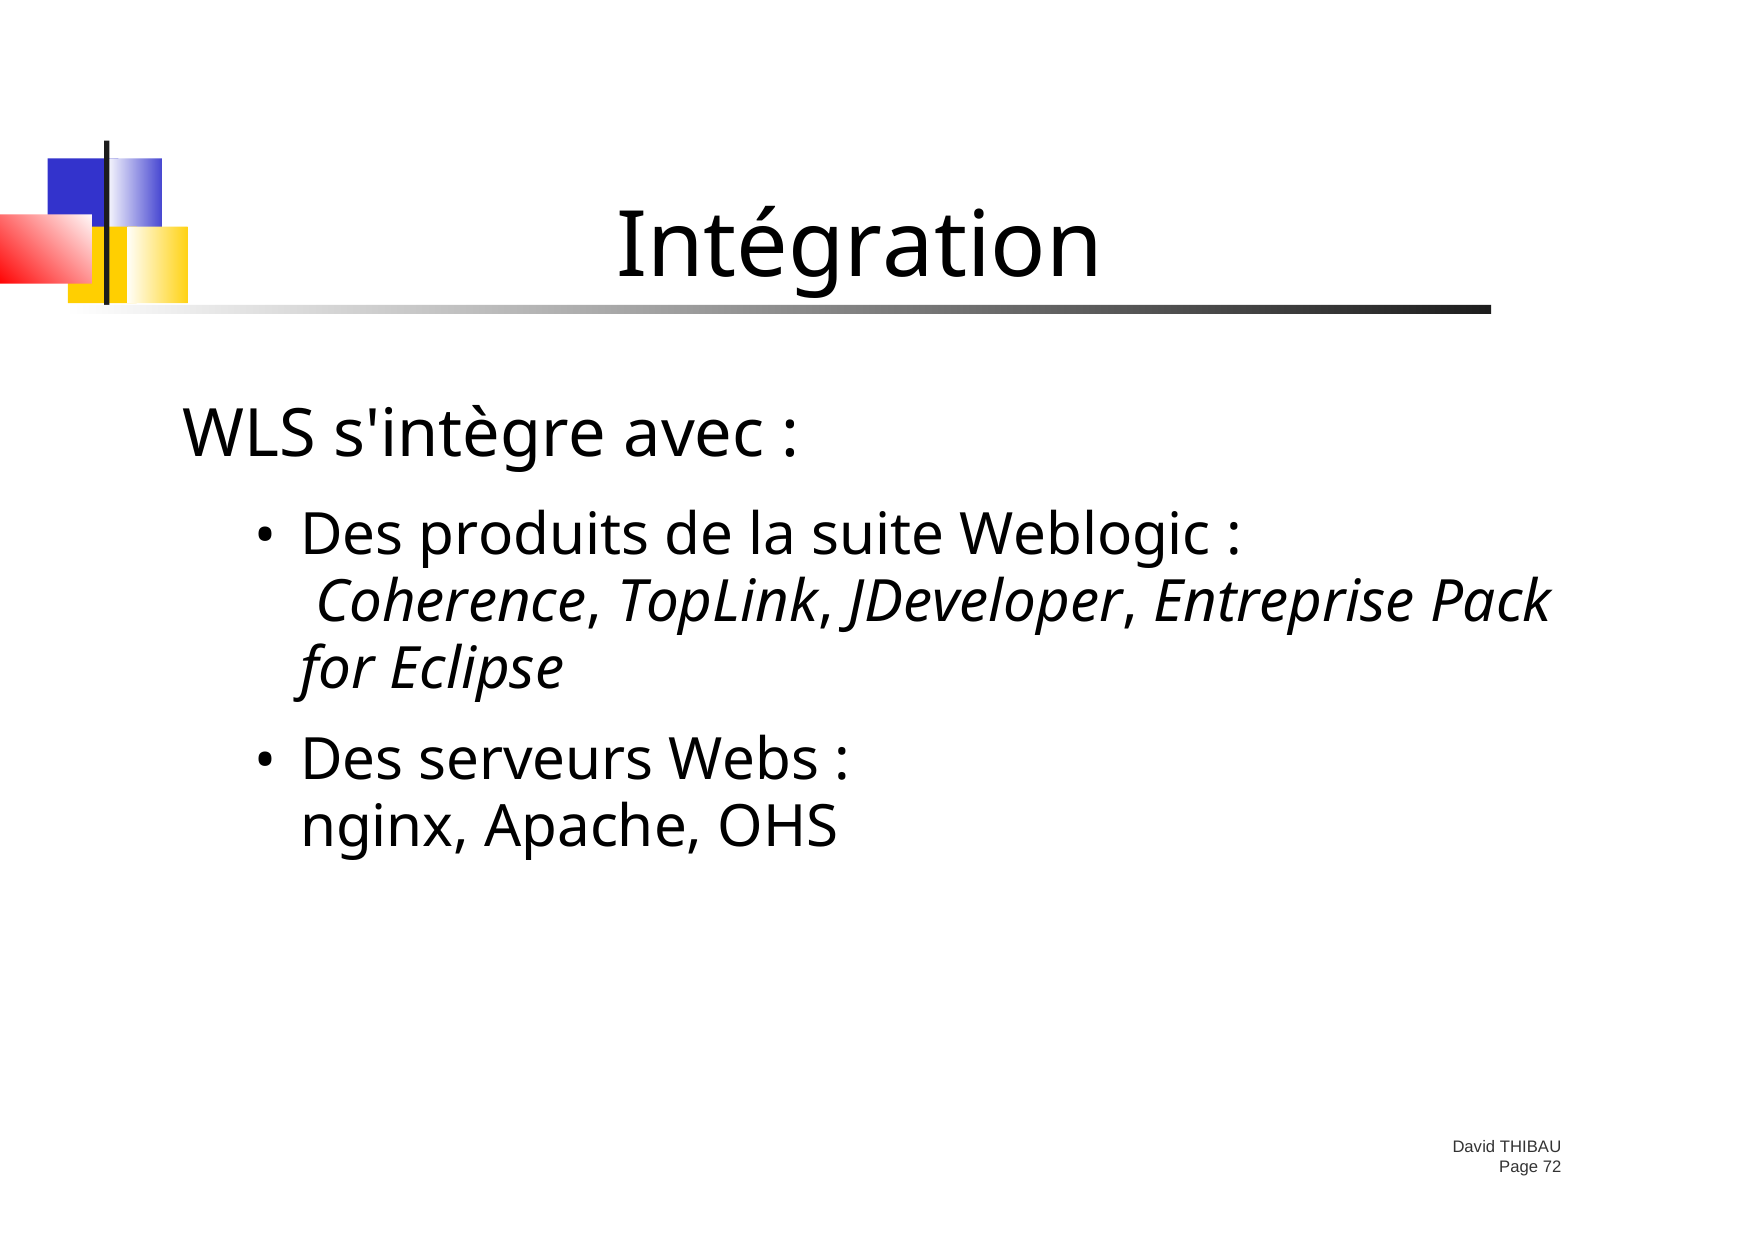

# Intégration
WLS s'intègre avec :
Des produits de la suite Weblogic :
 Coherence, TopLink, JDeveloper, Entreprise Pack for Eclipse
Des serveurs Webs :
nginx, Apache, OHS